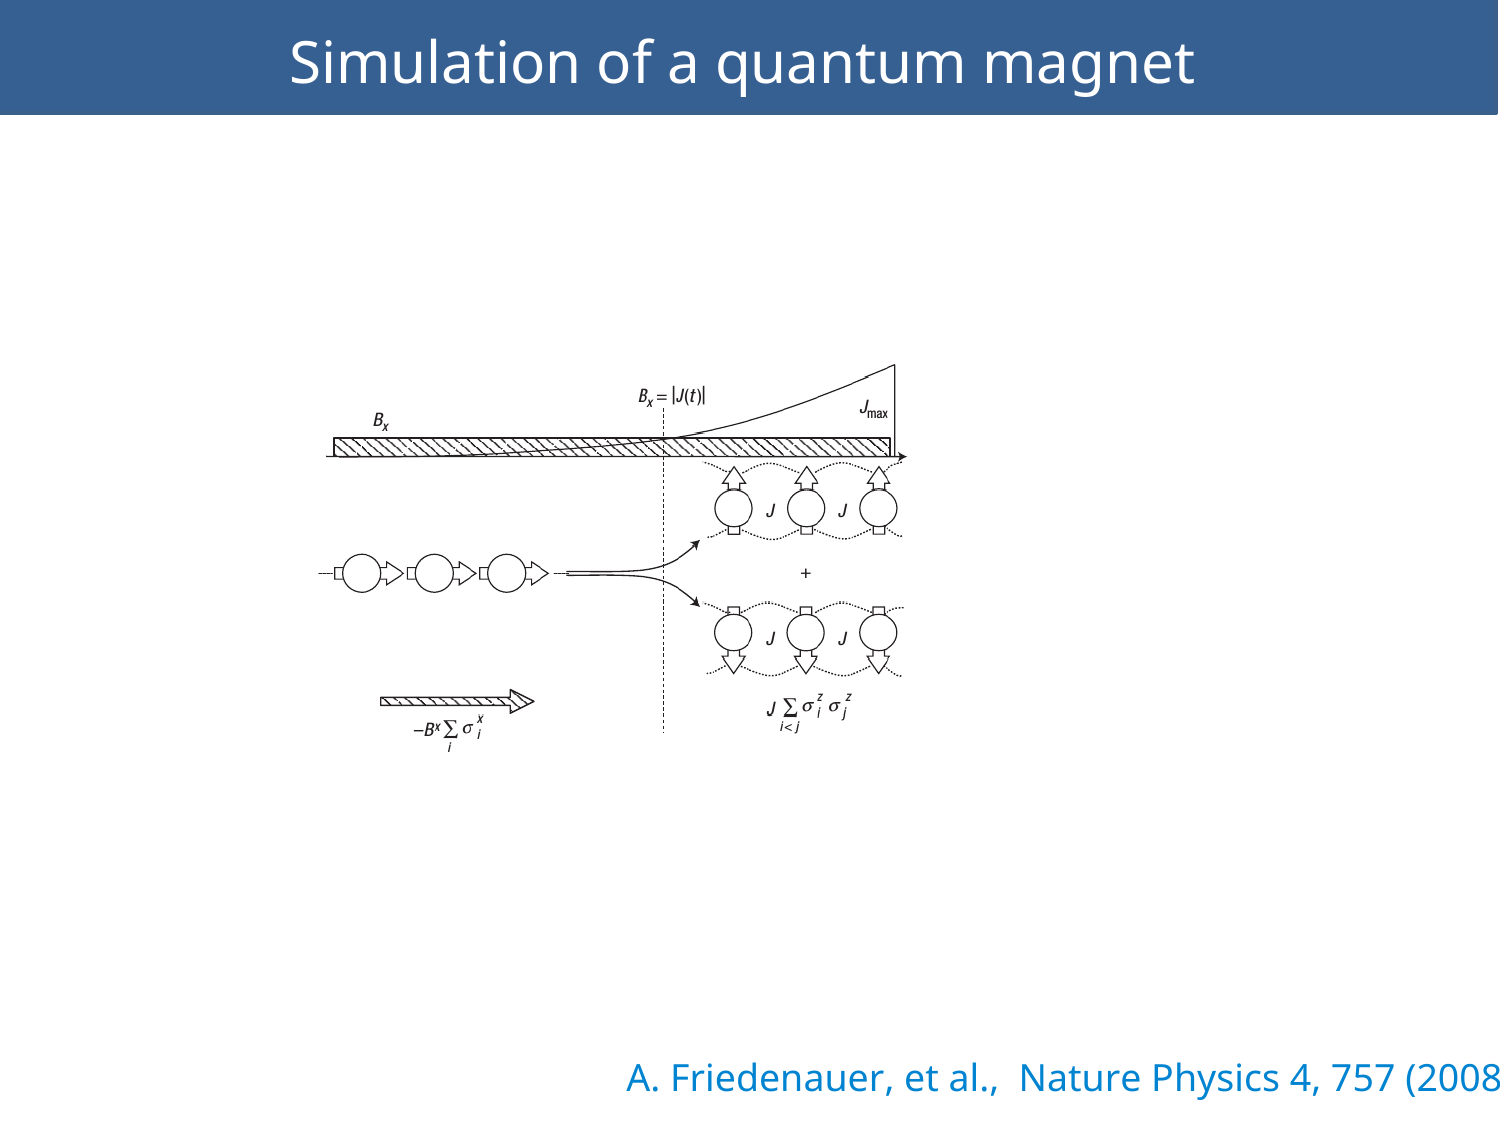

Simulation of a quantum magnet
A. Friedenauer, et al., Nature Physics 4, 757 (2008)